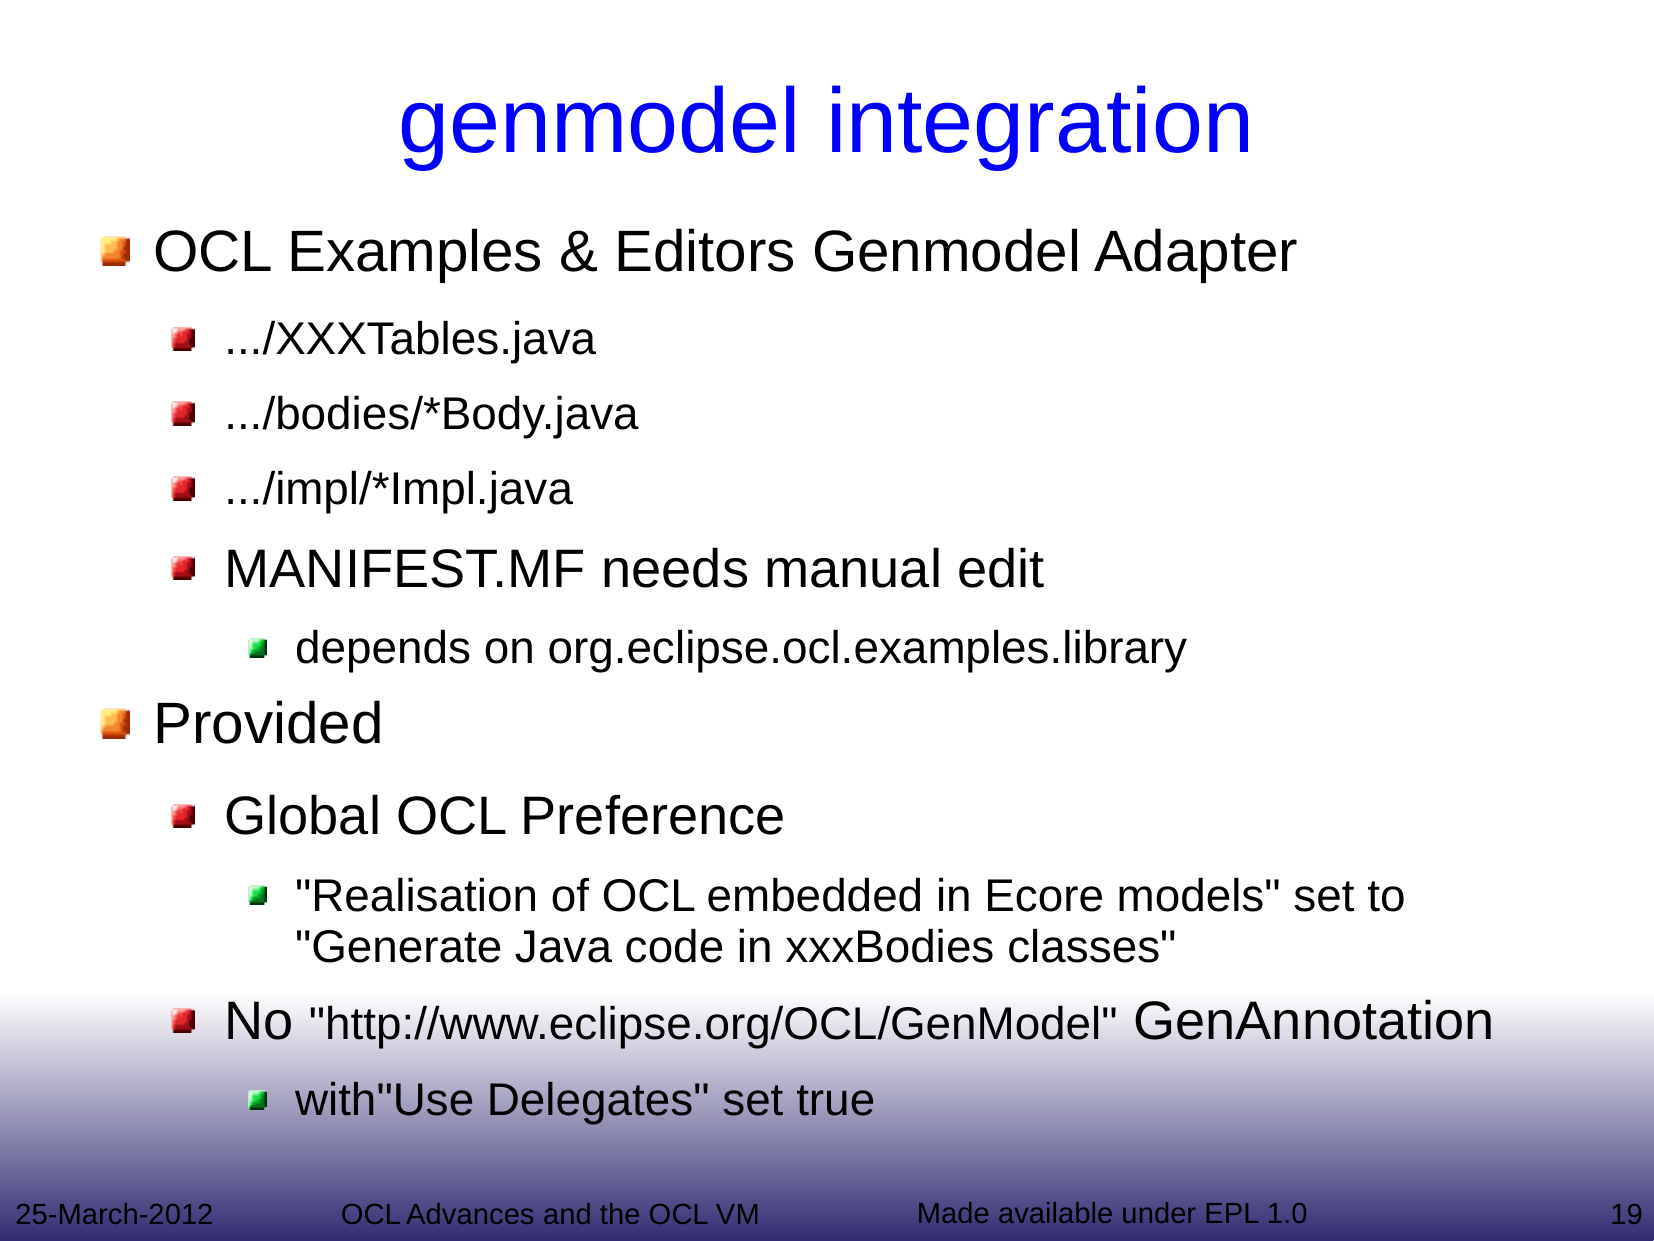

# genmodel integration
OCL Examples & Editors Genmodel Adapter
.../XXXTables.java
.../bodies/*Body.java
.../impl/*Impl.java
MANIFEST.MF needs manual edit
depends on org.eclipse.ocl.examples.library
Provided
Global OCL Preference
"Realisation of OCL embedded in Ecore models" set to "Generate Java code in xxxBodies classes"
No "http://www.eclipse.org/OCL/GenModel" GenAnnotation
with"Use Delegates" set true
25-March-2012
OCL Advances and the OCL VM
19